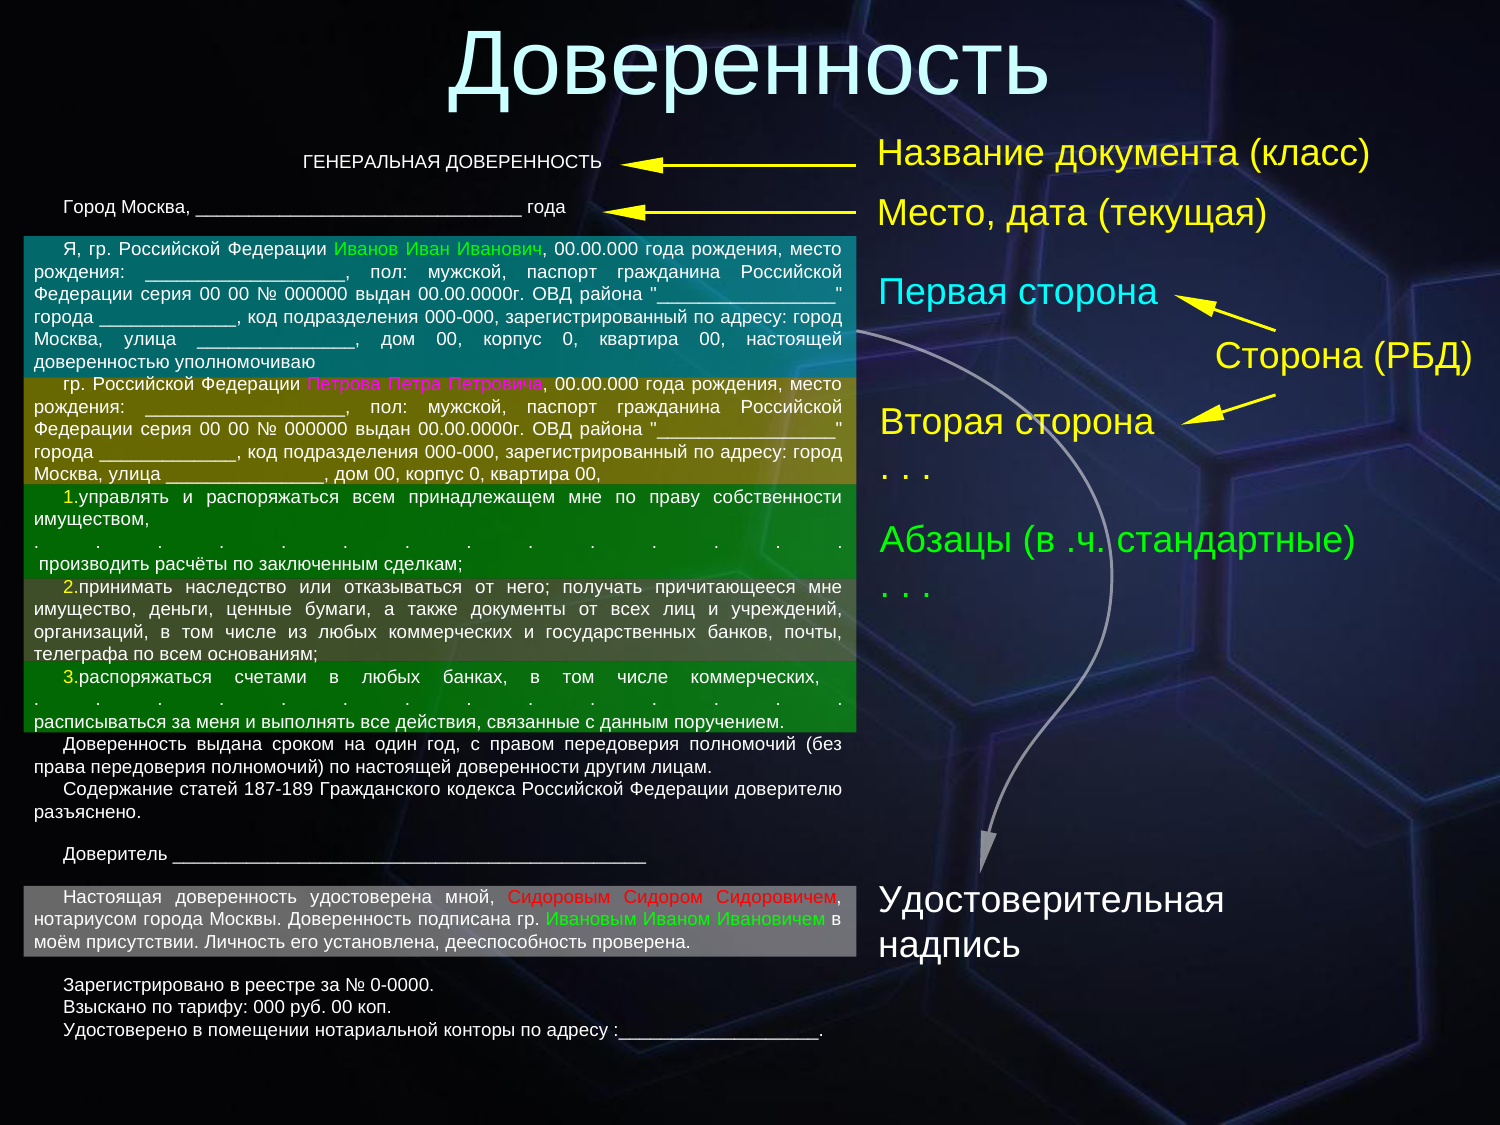

# Доверенность
Название документа (класс)
ГЕНЕРАЛЬНАЯ ДОВЕРЕННОСТЬ
Город Москва, _______________________________ года
Я, гр. Российской Федерации Иванов Иван Иванович, 00.00.000 года рождения, место рождения: ___________________, пол: мужской, паспорт гражданина Российской Федерации серия 00 00 № 000000 выдан 00.00.0000г. ОВД района "_________________" города _____________, код подразделения 000-000, зарегистрированный по адресу: город Москва, улица _______________, дом 00, корпус 0, квартира 00, настоящей доверенностью уполномочиваю
гр. Российской Федерации Петрова Петра Петровича, 00.00.000 года рождения, место рождения: ___________________, пол: мужской, паспорт гражданина Российской Федерации серия 00 00 № 000000 выдан 00.00.0000г. ОВД района "_________________" города _____________, код подразделения 000-000, зарегистрированный по адресу: город Москва, улица _______________, дом 00, корпус 0, квартира 00,
управлять и распоряжаться всем принадлежащем мне по праву собственности имуществом,
. . . . . . . . . . . . . .
 производить расчёты по заключенным сделкам;
принимать наследство или отказываться от него; получать причитающееся мне имущество, деньги, ценные бумаги, а также документы от всех лиц и учреждений, организаций, в том числе из любых коммерческих и государственных банков, почты, телеграфа по всем основаниям;
распоряжаться счетами в любых банках, в том числе коммерческих,
. . . . . . . . . . . . . .
расписываться за меня и выполнять все действия, связанные с данным поручением.
Доверенность выдана сроком на один год, с правом передоверия полномочий (без права передоверия полномочий) по настоящей доверенности другим лицам.
Содержание статей 187-189 Гражданского кодекса Российской Федерации доверителю разъяснено.
Доверитель _____________________________________________
Настоящая доверенность удостоверена мной, Сидоровым Сидором Сидоровичем, нотариусом города Москвы. Доверенность подписана гр. Ивановым Иваном Ивановичем в моём присутствии. Личность его установлена, дееспособность проверена.
Зарегистрировано в реестре за № 0-0000.
Взыскано по тарифу: 000 руб. 00 коп.
Удостоверено в помещении нотариальной конторы по адресу :___________________.
Место, дата (текущая)
Первая сторона
Сторона (РБД)
Вторая сторона
. . .
Абзацы (в .ч. стандартные)
. . .
Удостоверительная
надпись